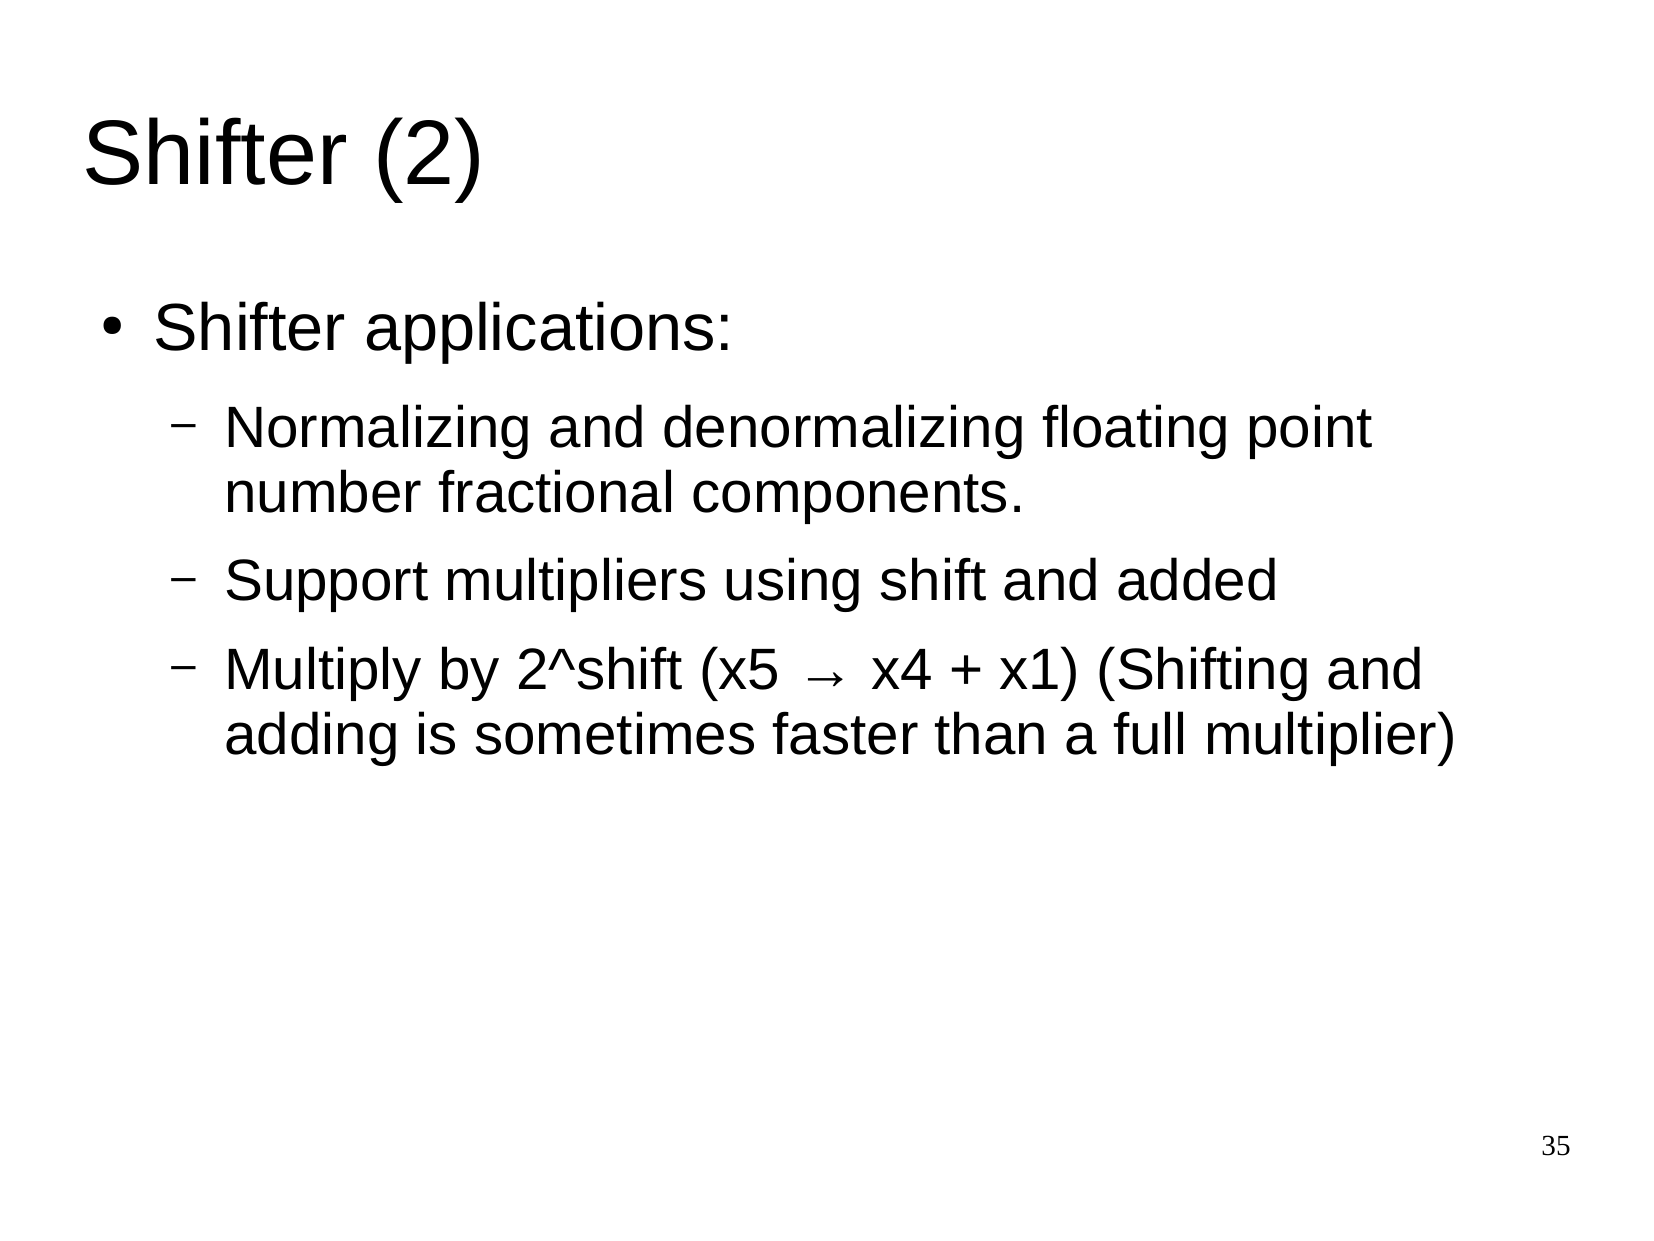

Shifter (2)
# Shifter applications:
Normalizing and denormalizing floating point number fractional components.
Support multipliers using shift and added
Multiply by 2^shift (x5 → x4 + x1) (Shifting and adding is sometimes faster than a full multiplier)
35